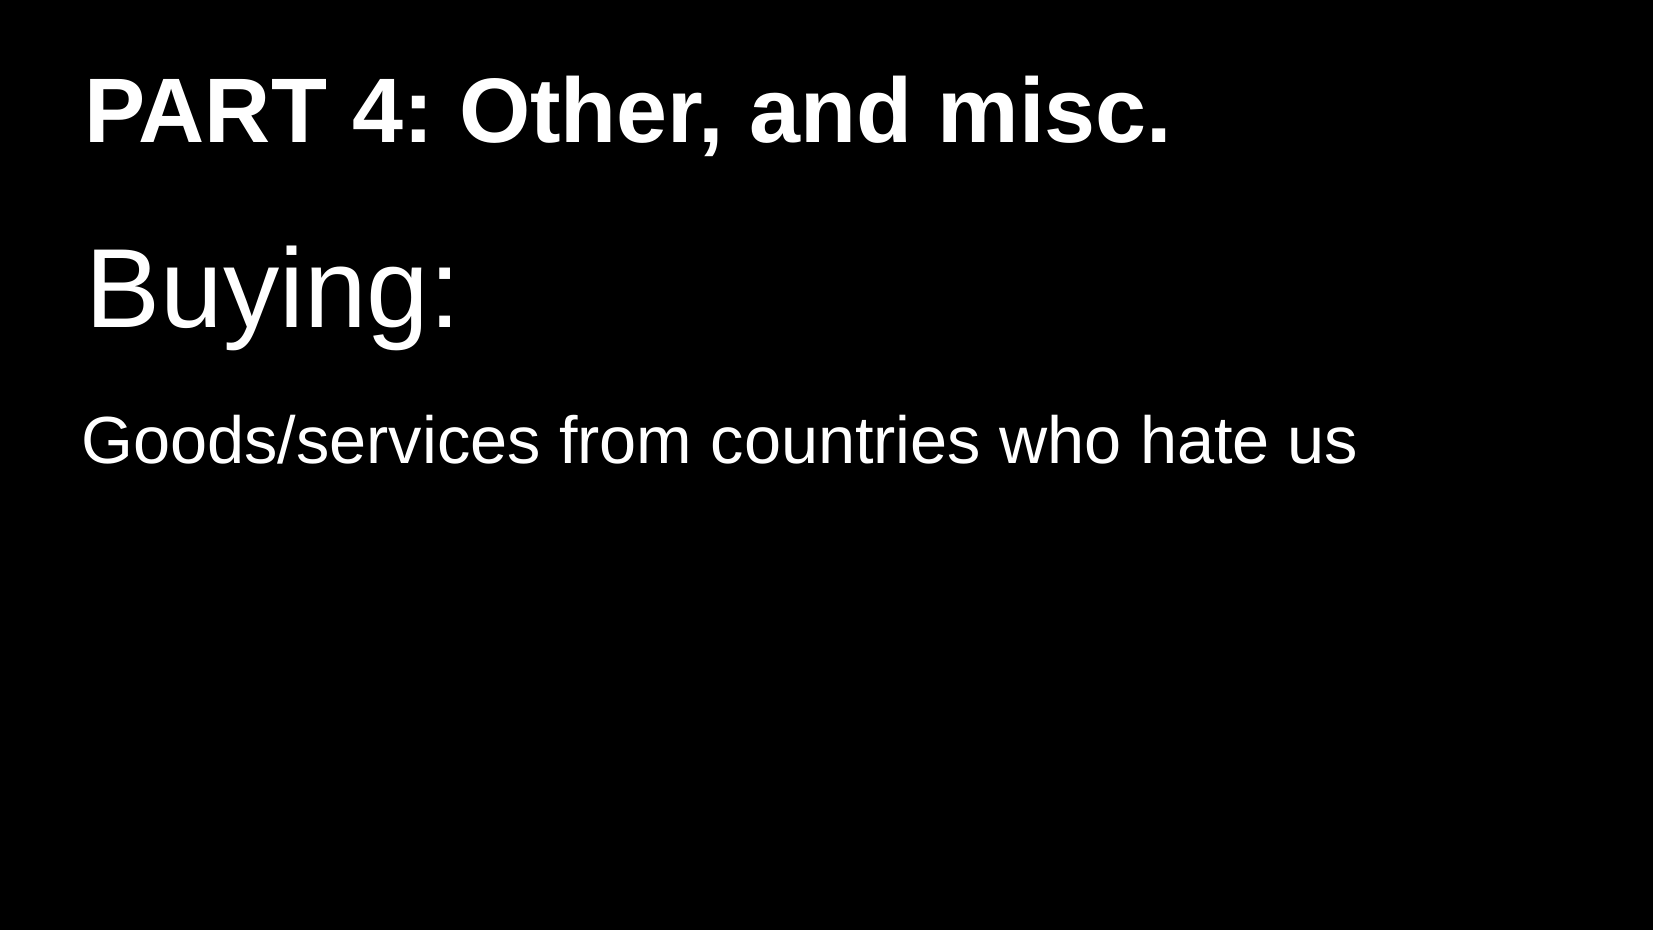

# PART 4: Other, and misc.
Buying:
Goods/services from countries who hate us